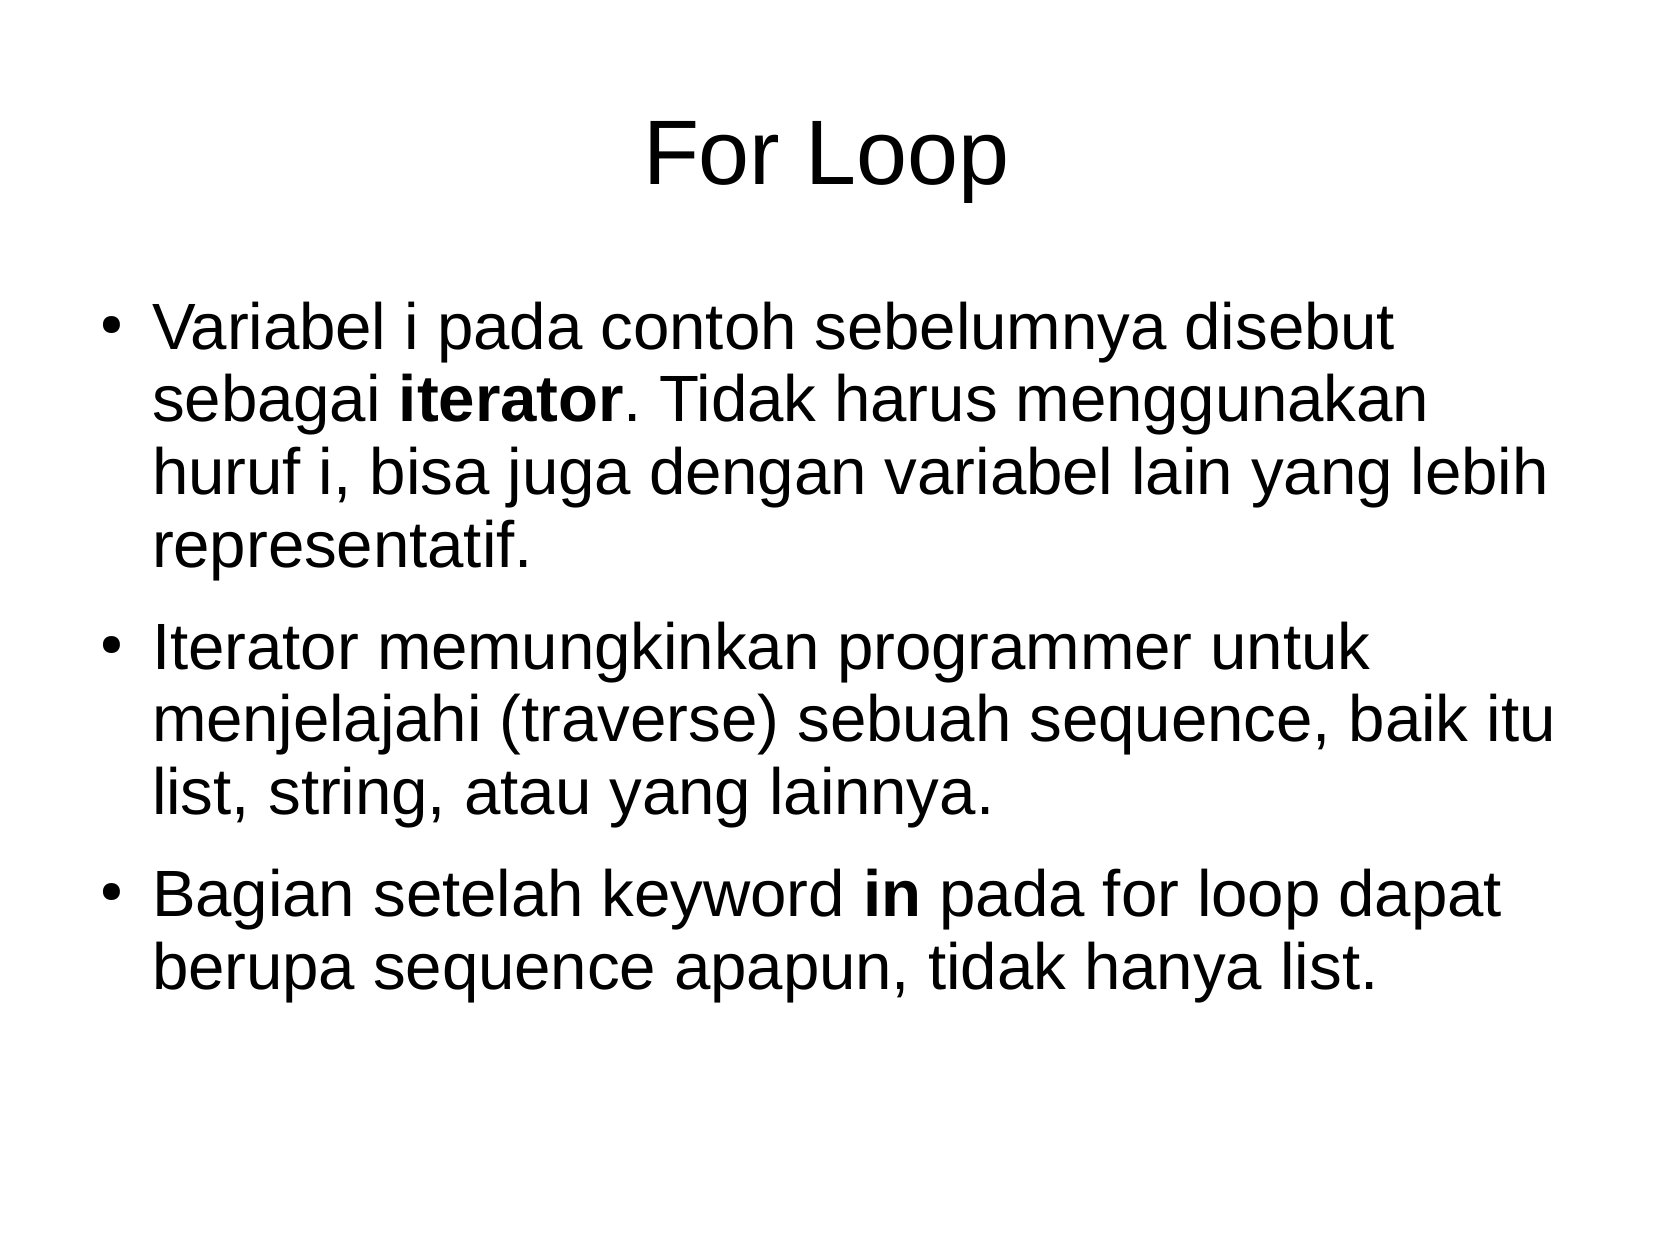

# For Loop
Variabel i pada contoh sebelumnya disebut sebagai iterator. Tidak harus menggunakan huruf i, bisa juga dengan variabel lain yang lebih representatif.
Iterator memungkinkan programmer untuk menjelajahi (traverse) sebuah sequence, baik itu list, string, atau yang lainnya.
Bagian setelah keyword in pada for loop dapat berupa sequence apapun, tidak hanya list.